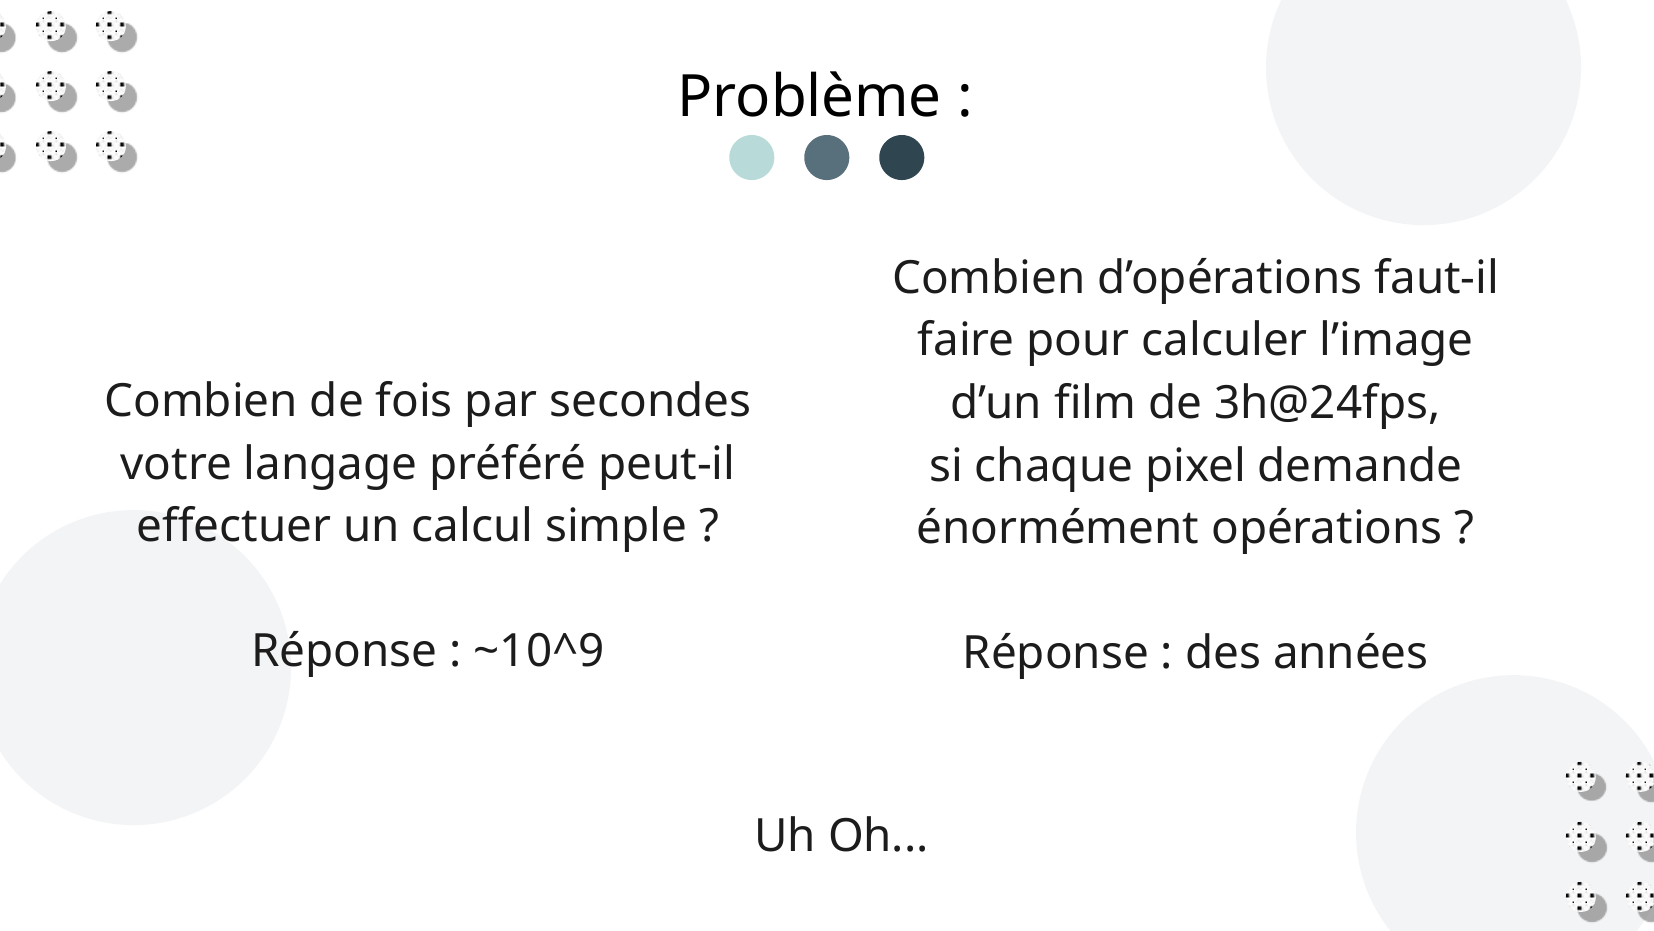

Problème :
Combien d’opérations faut-il faire pour calculer l’image d’un film de 3h@24fps,
si chaque pixel demande
énormément opérations ?
Réponse : des années
Combien de fois par secondes votre langage préféré peut-il effectuer un calcul simple ?
Réponse : ~10^9
Uh Oh...